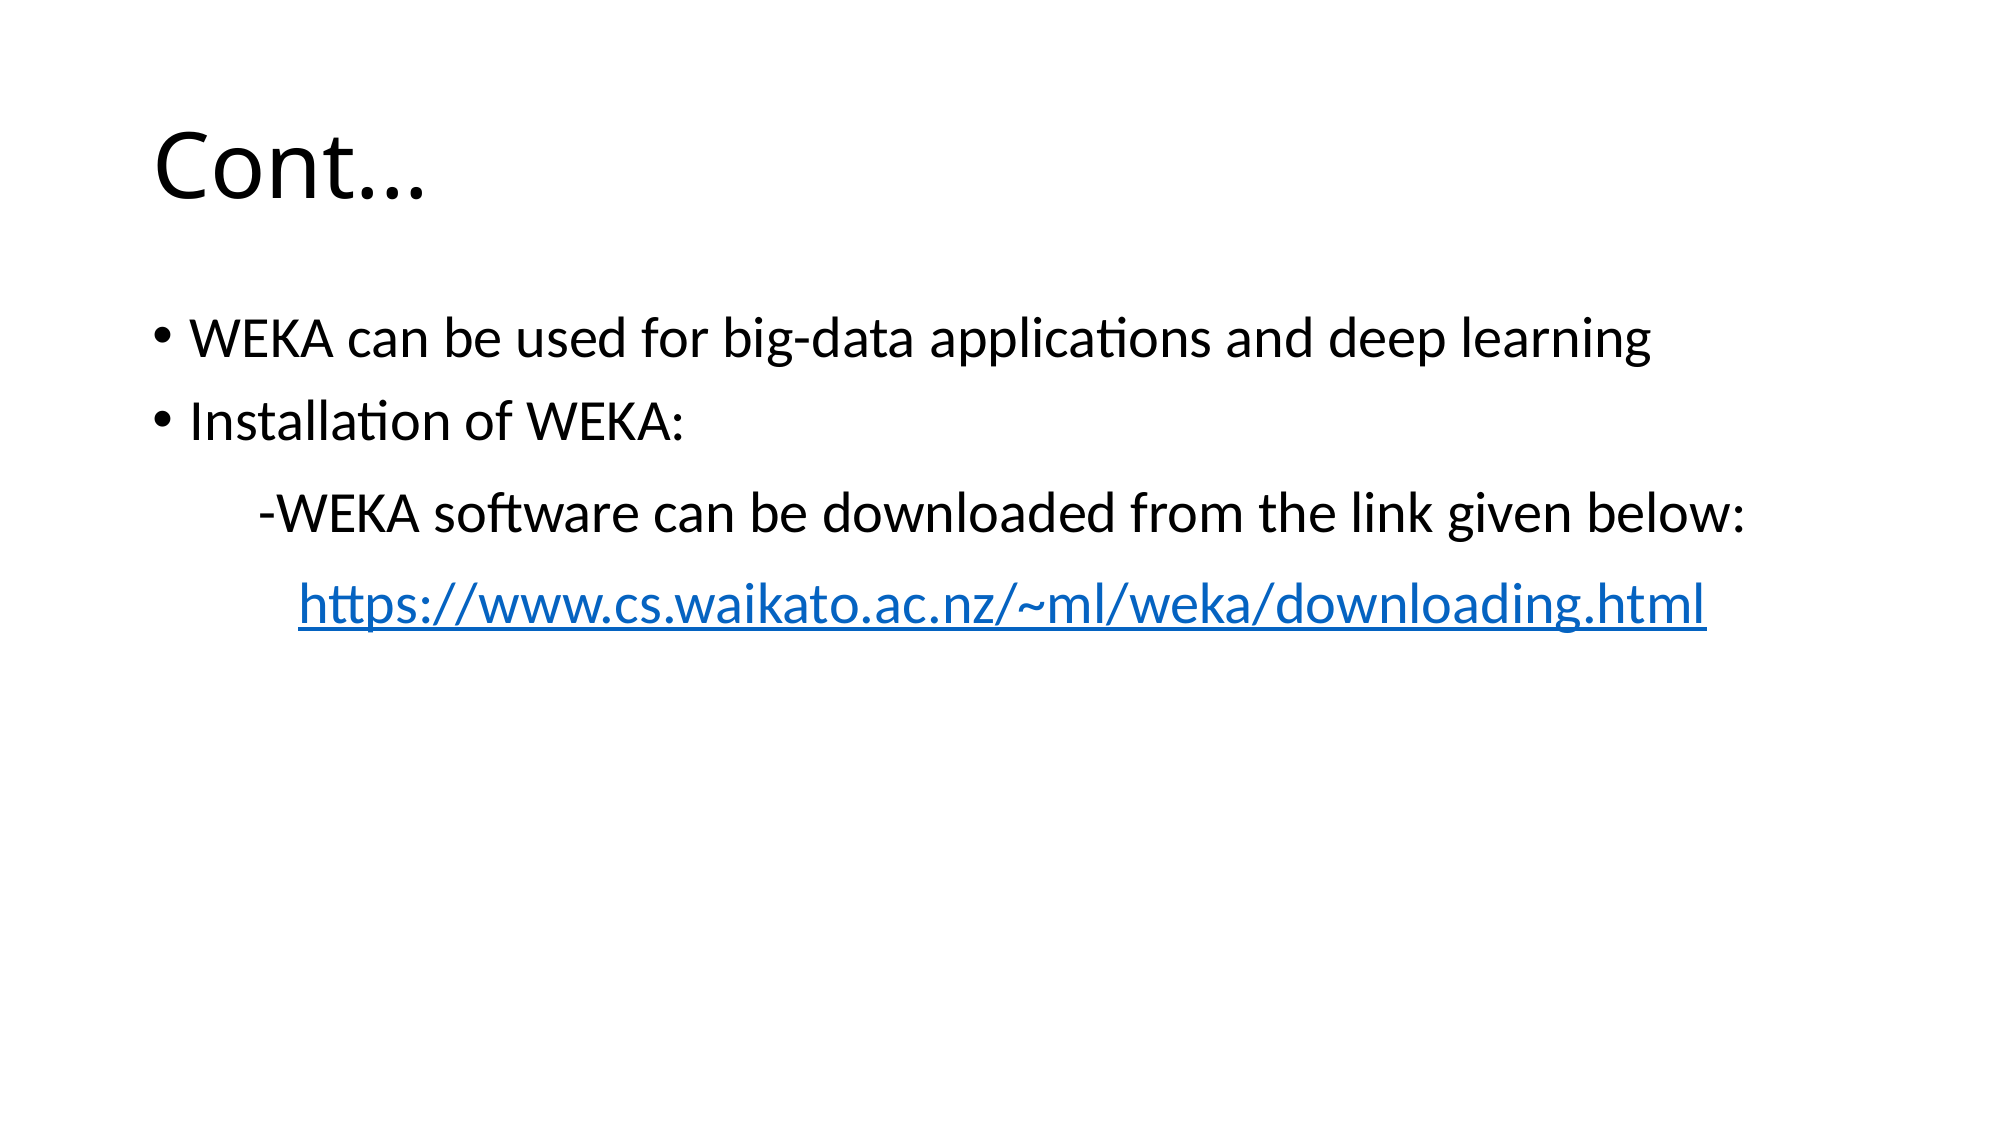

# Cont...
WEKA can be used for big-data applications and deep learning
Installation of WEKA:
        -WEKA software can be downloaded from the link given below:
           https://www.cs.waikato.ac.nz/~ml/weka/downloading.html